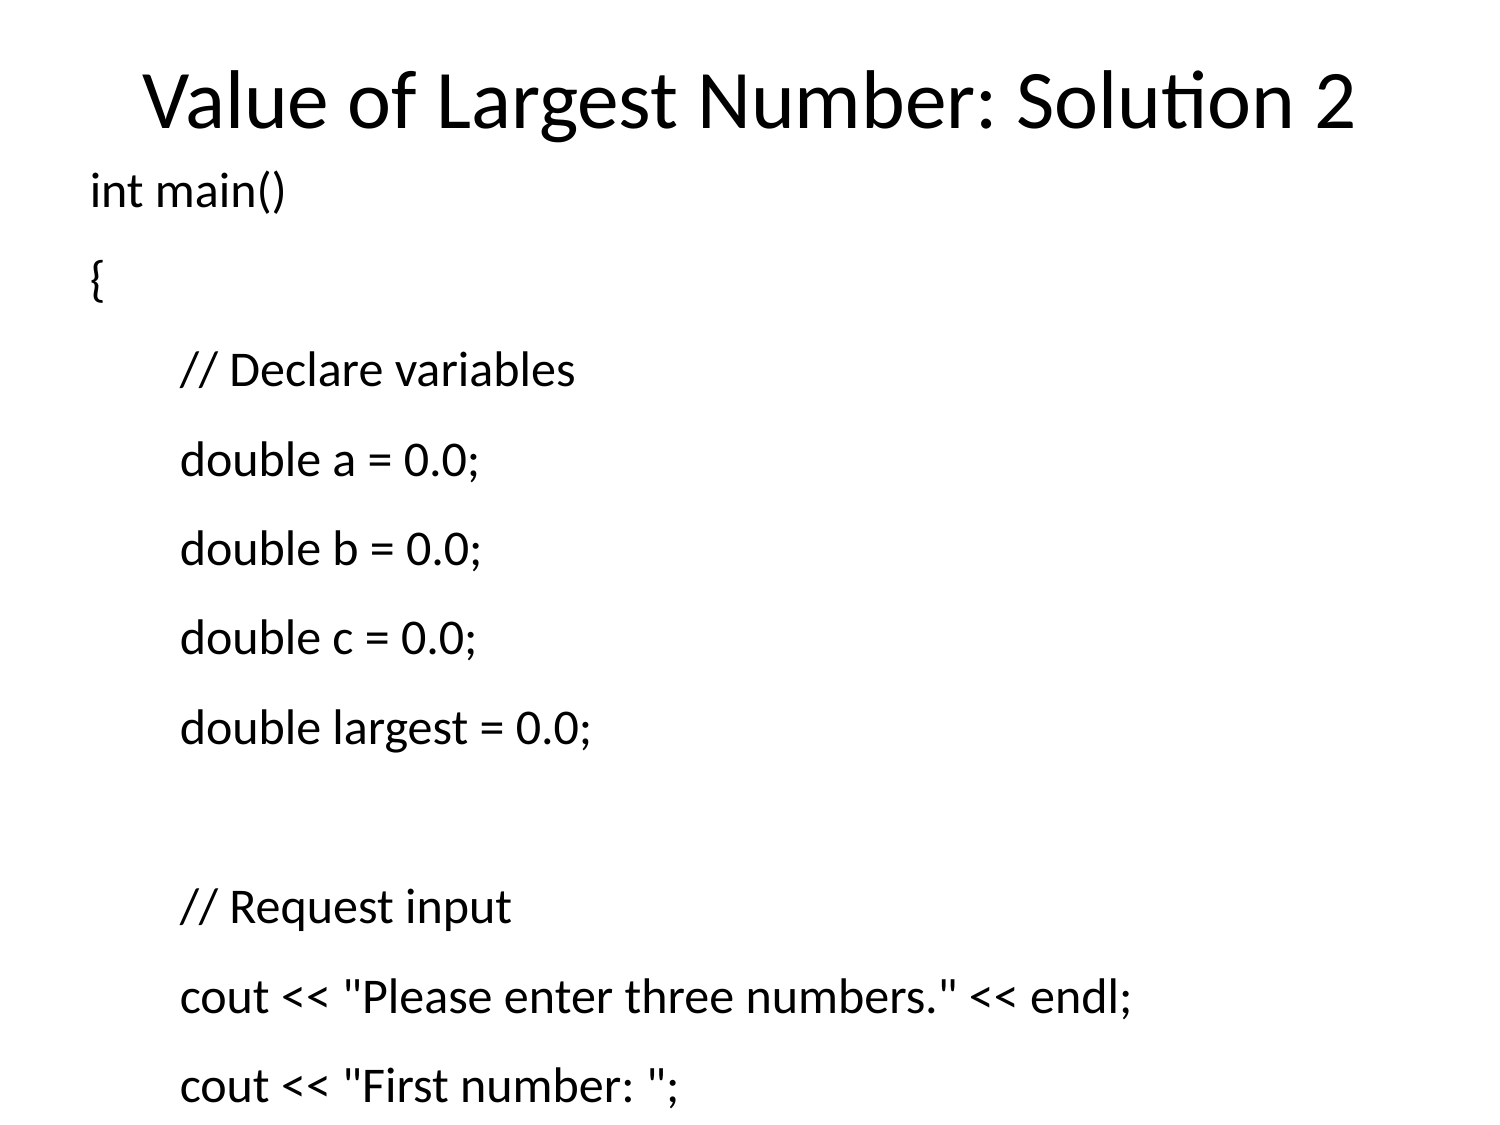

# Value of Largest Number: Solution 2
int main()
{
 // Declare variables
 double a = 0.0;
 double b = 0.0;
 double c = 0.0;
 double largest = 0.0;
 // Request input
 cout << "Please enter three numbers." << endl;
 cout << "First number: ";
 cin >> a;
 cout << "Second number: ";
 cin >> b;
 cout << "Third number: ";
 cin >> c;